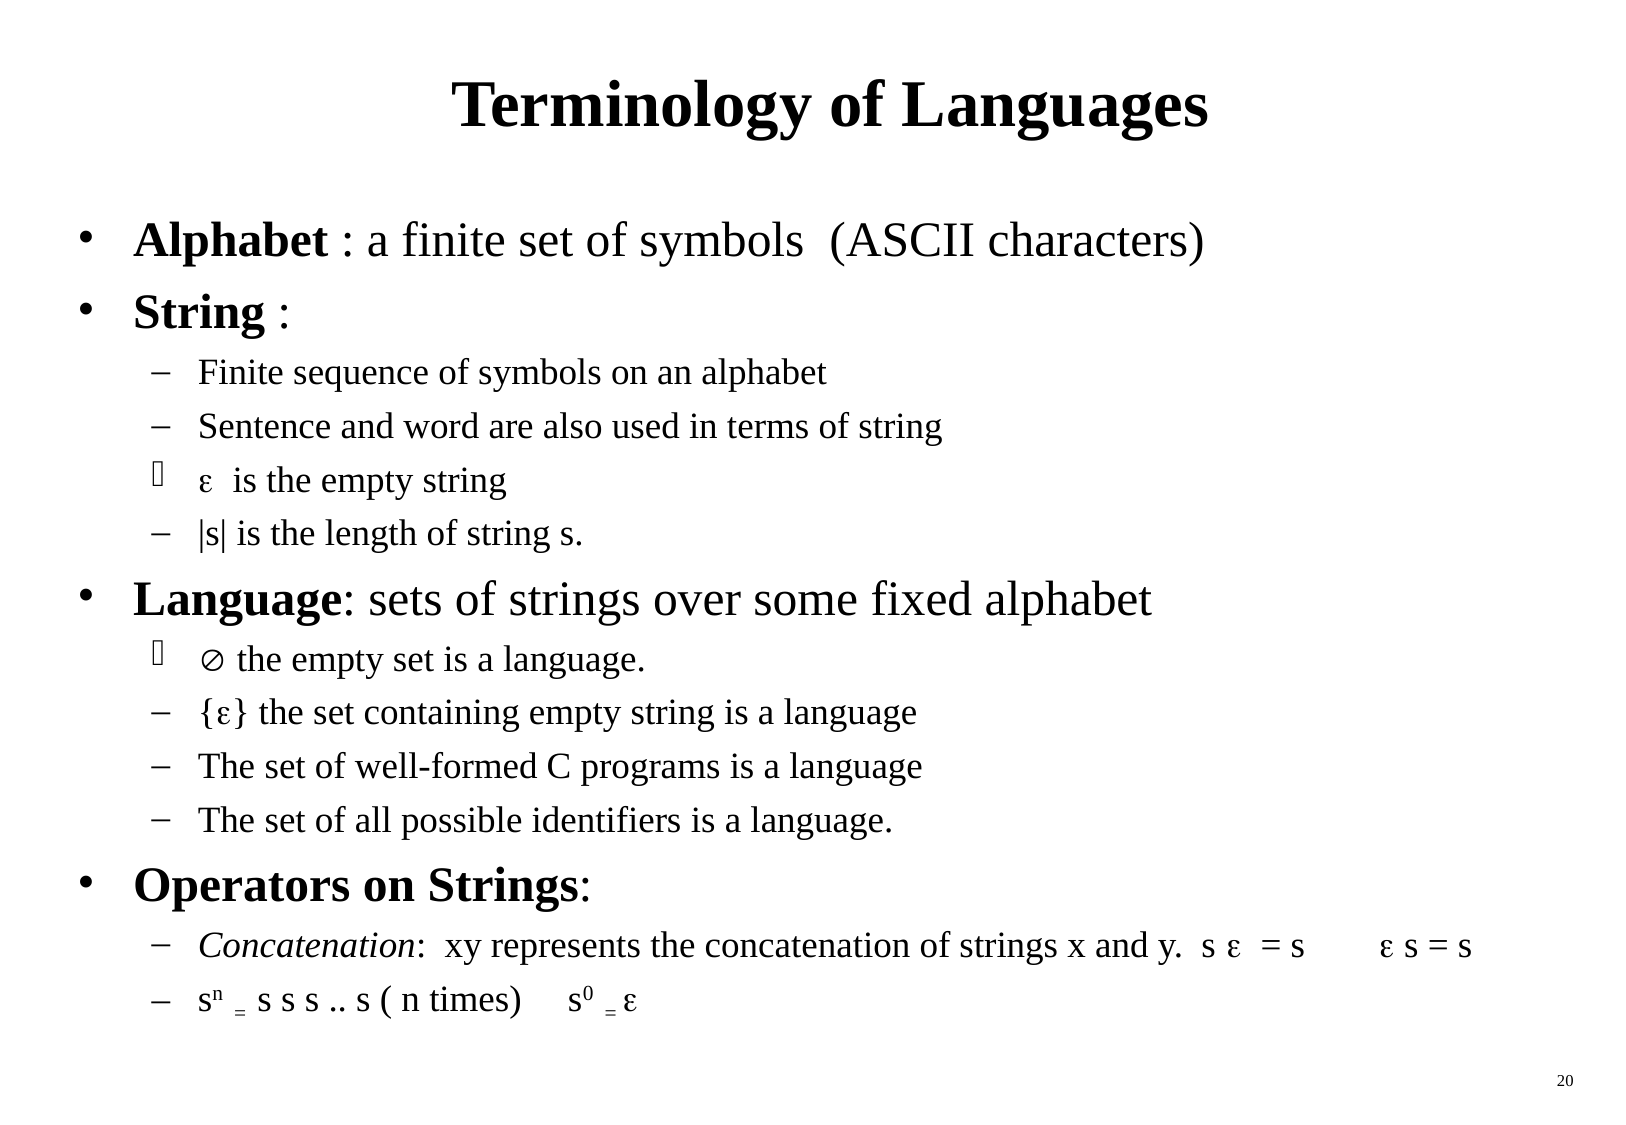

# Terminology of Languages
Alphabet : a finite set of symbols (ASCII characters)
String :
Finite sequence of symbols on an alphabet
Sentence and word are also used in terms of string
 is the empty string
|s| is the length of string s.
Language: sets of strings over some fixed alphabet
 the empty set is a language.
{} the set containing empty string is a language
The set of well-formed C programs is a language
The set of all possible identifiers is a language.
Operators on Strings:
Concatenation: xy represents the concatenation of strings x and y. s  = s  s = s
sn = s s s .. s ( n times) s0 = 